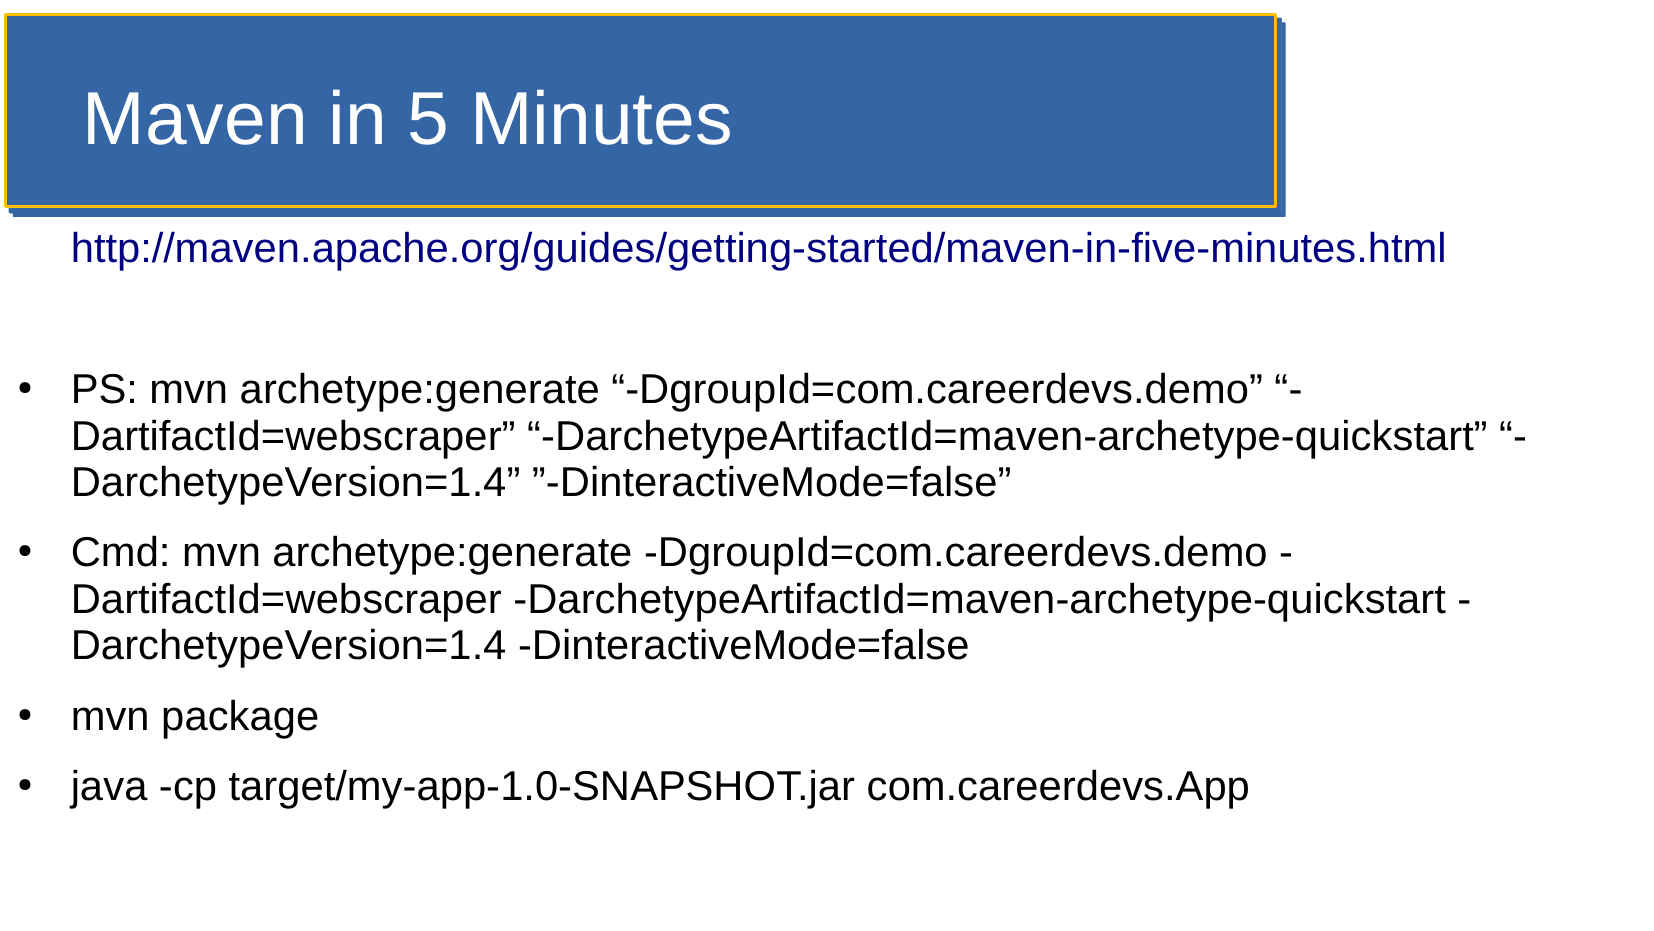

# Maven in 5 Minutes
http://maven.apache.org/guides/getting-started/maven-in-five-minutes.html
PS: mvn archetype:generate “-DgroupId=com.careerdevs.demo” “-DartifactId=webscraper” “-DarchetypeArtifactId=maven-archetype-quickstart” “-DarchetypeVersion=1.4” ”-DinteractiveMode=false”
Cmd: mvn archetype:generate -DgroupId=com.careerdevs.demo -DartifactId=webscraper -DarchetypeArtifactId=maven-archetype-quickstart -DarchetypeVersion=1.4 -DinteractiveMode=false
mvn package
java -cp target/my-app-1.0-SNAPSHOT.jar com.careerdevs.App